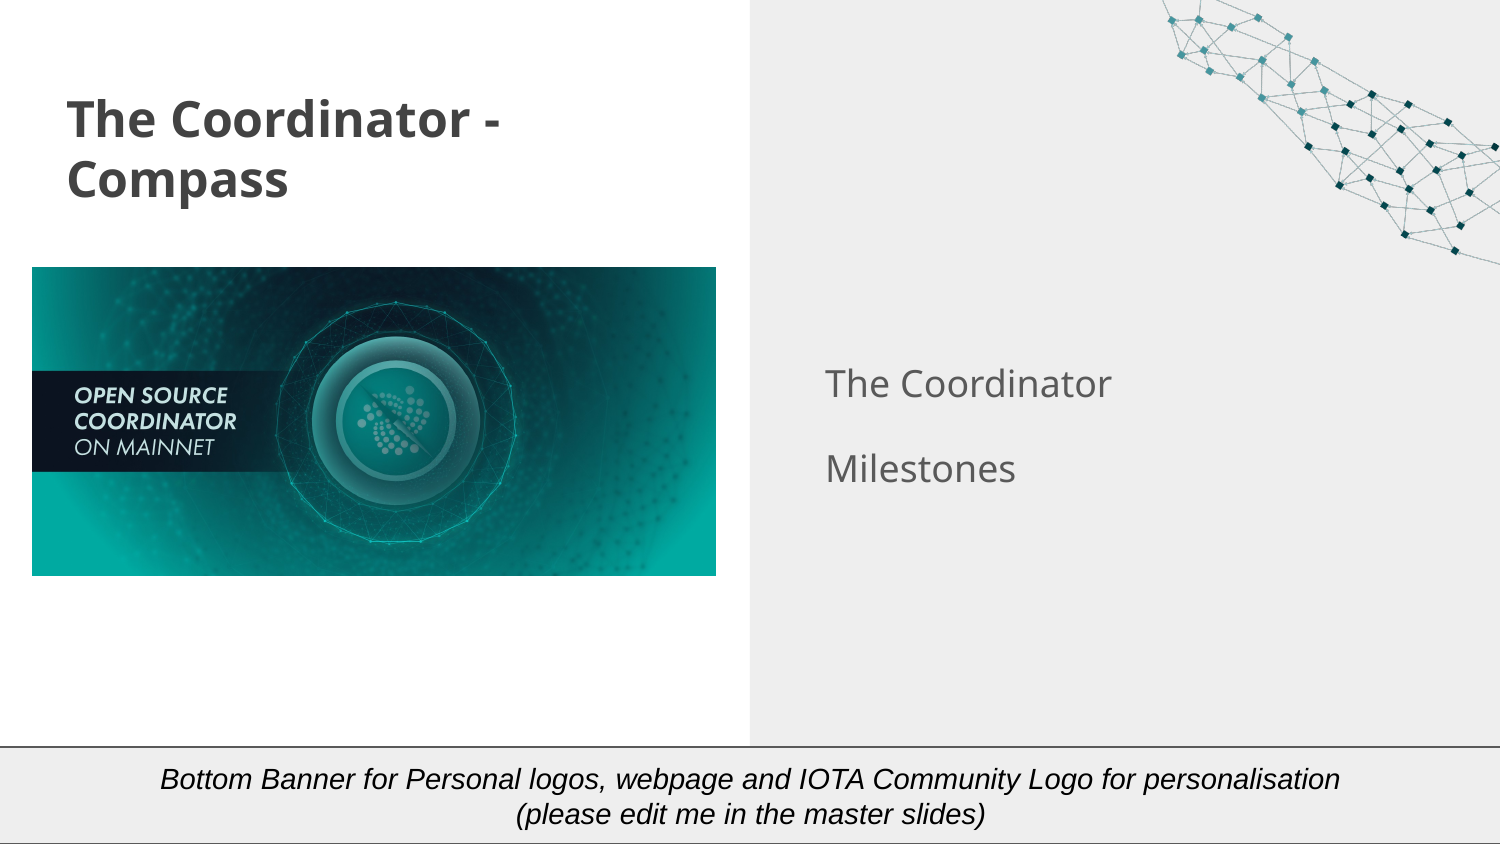

# The Coordinator - Compass
The Coordinator
Milestones